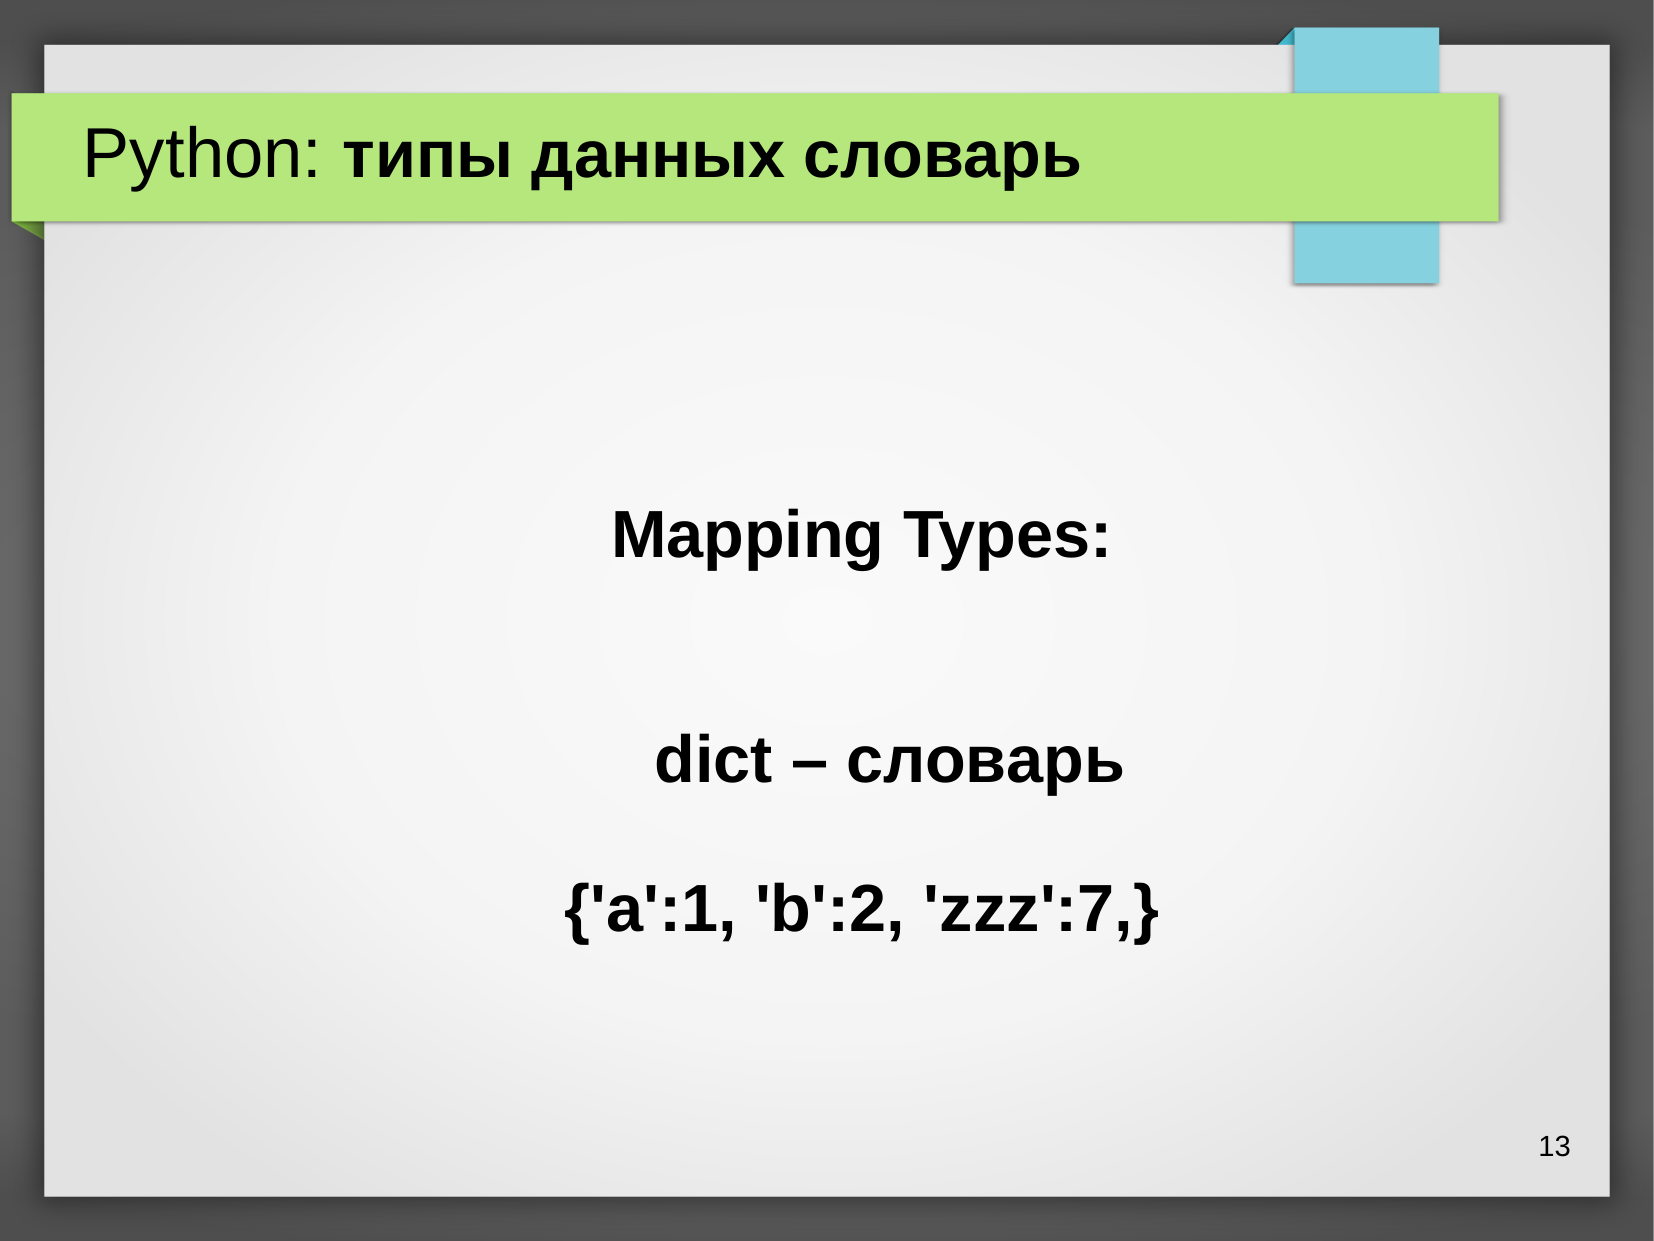

# Python: типы данных словарь
Mapping Types:
 dict – словарь
{'a':1, 'b':2, 'zzz':7,}
13